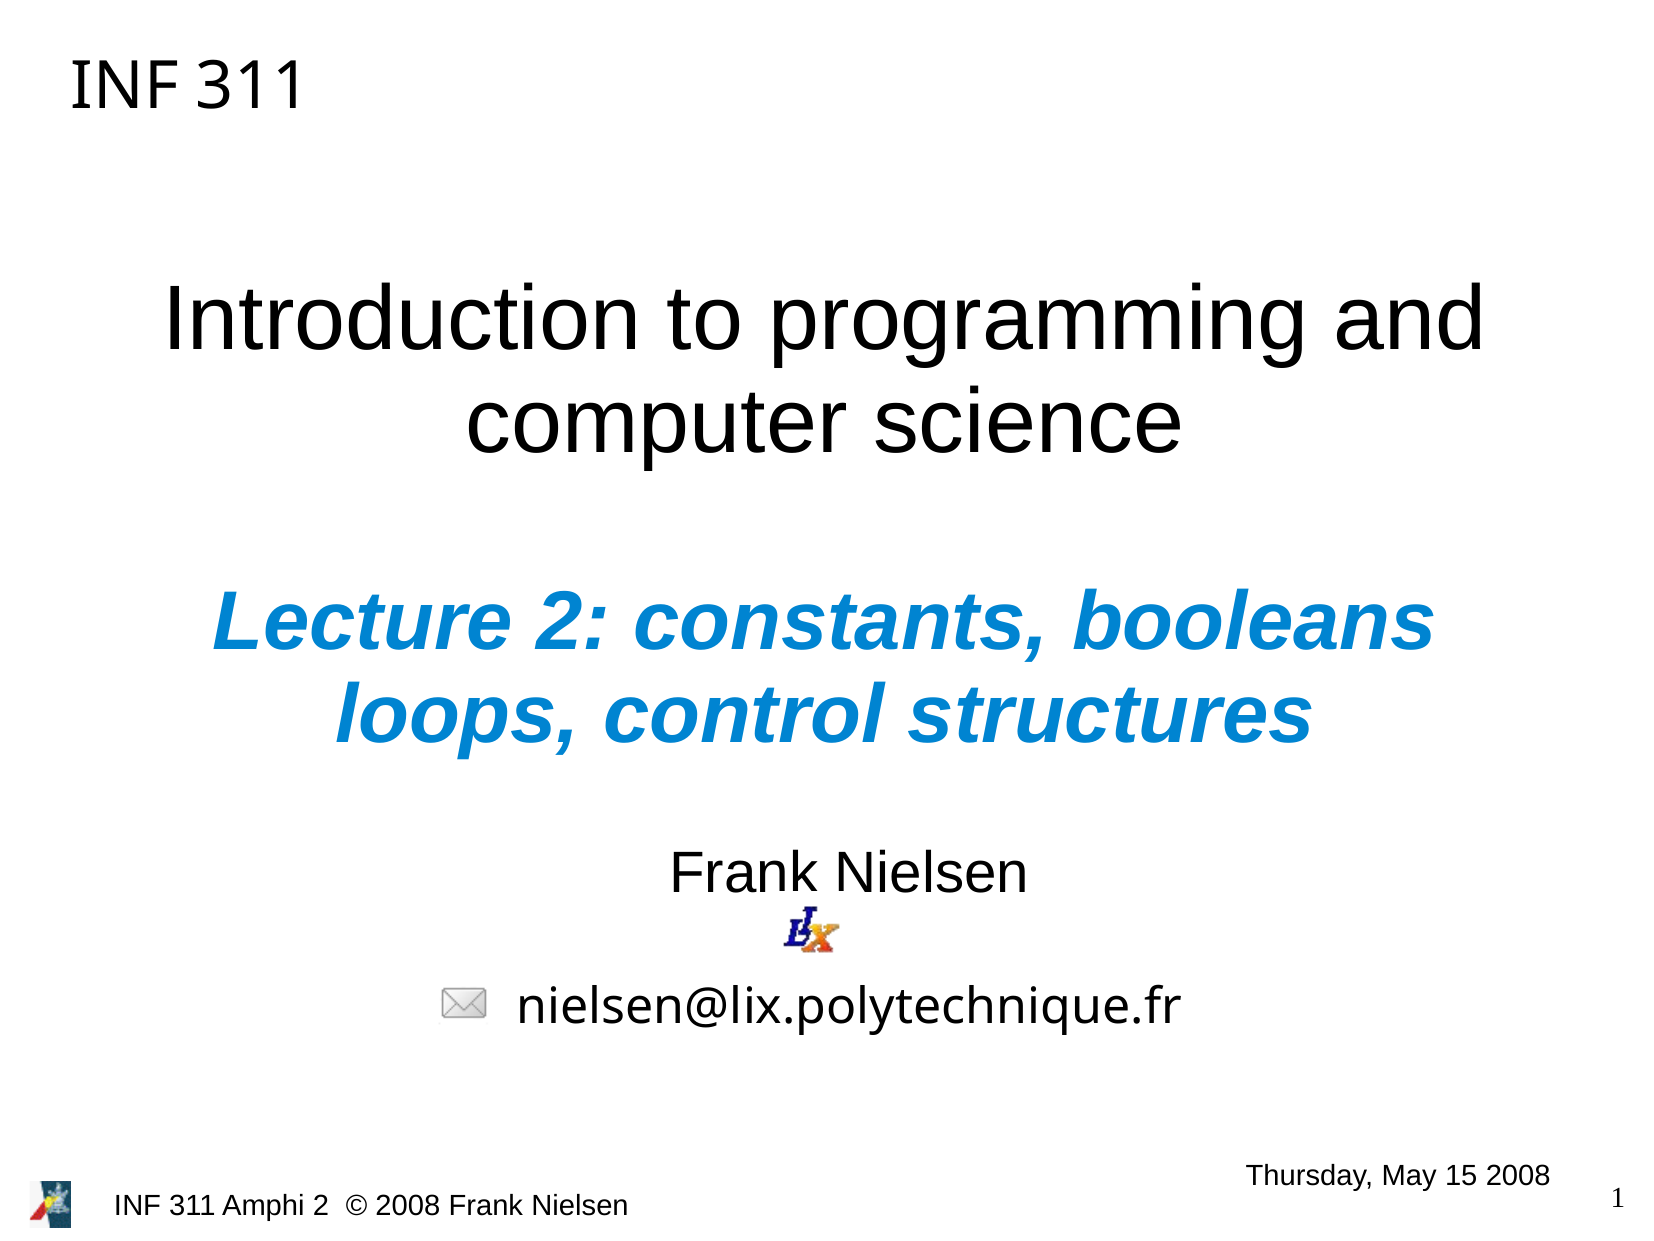

INF 311
Introduction to programming and
computer science
Lecture 2: constants, booleans
loops, control structures
Frank Nielsen
nielsen@lix.polytechnique.fr
Thursday, May 15 2008